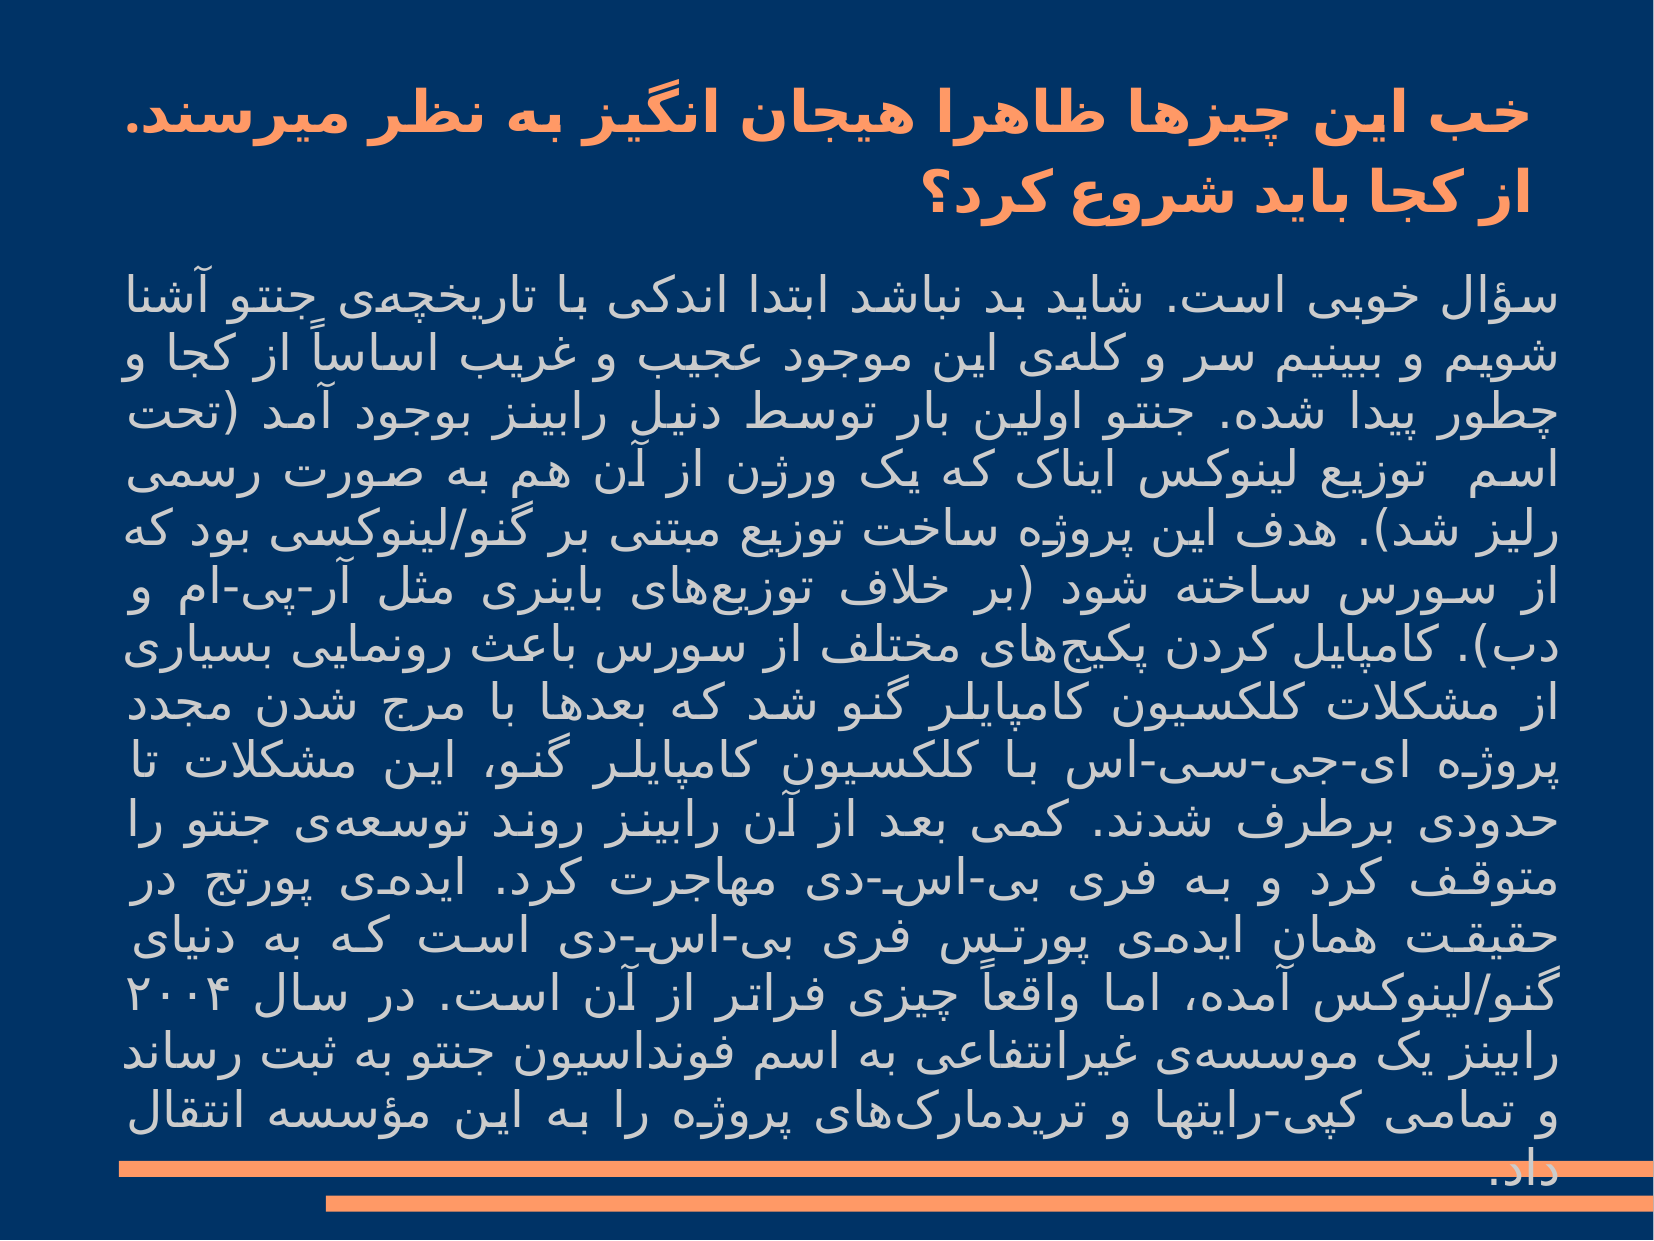

# خب این چیزها ظاهرا هیجان انگیز به نظر میرسند. از کجا باید شروع کرد؟
سؤال خوبی است. شاید بد نباشد ابتدا اندکی با تاریخچه‌ی جنتو آشنا شویم و ببینیم سر و کله‌ی این موجود عجیب و غریب اساساً از کجا و چطور پیدا شده. جنتو اولین بار توسط دنیل رابینز بوجود آمد (تحت اسم توزیع لینوکس ایناک که یک ورژن از آن هم به صورت رسمی رلیز شد). هدف این پروژه ساخت توزیع مبتنی بر گنو/لینوکسی بود که از سورس ساخته شود (بر خلاف توزیع‌های باینری مثل آر-پی-ام و دب). کامپایل کردن پکیج‌های مختلف از سورس باعث رونمایی بسیاری از مشکلات کلکسیون کامپایلر گنو شد که بعدها با مرج شدن مجدد پروژه ای-جی-سی-اس با کلکسیون کامپایلر گنو، این مشکلات تا حدودی برطرف شدند. کمی بعد از آن رابینز روند توسعه‌ی جنتو را متوقف کرد و به فری بی-اس-دی مهاجرت کرد. ایده‌ی پورتج در حقیقت همان ایده‌ی پورتس فری بی-اس-دی است که به دنیای گنو/لینوکس آمده، اما واقعاً چیزی فراتر از آن است. در سال ۲۰۰۴ رابینز یک موسسه‌ی غیرانتفاعی به اسم فونداسیون جنتو به ثبت رساند و تمامی کپی-رایتها و تریدمارک‌های پروژه را به این مؤسسه انتقال داد.